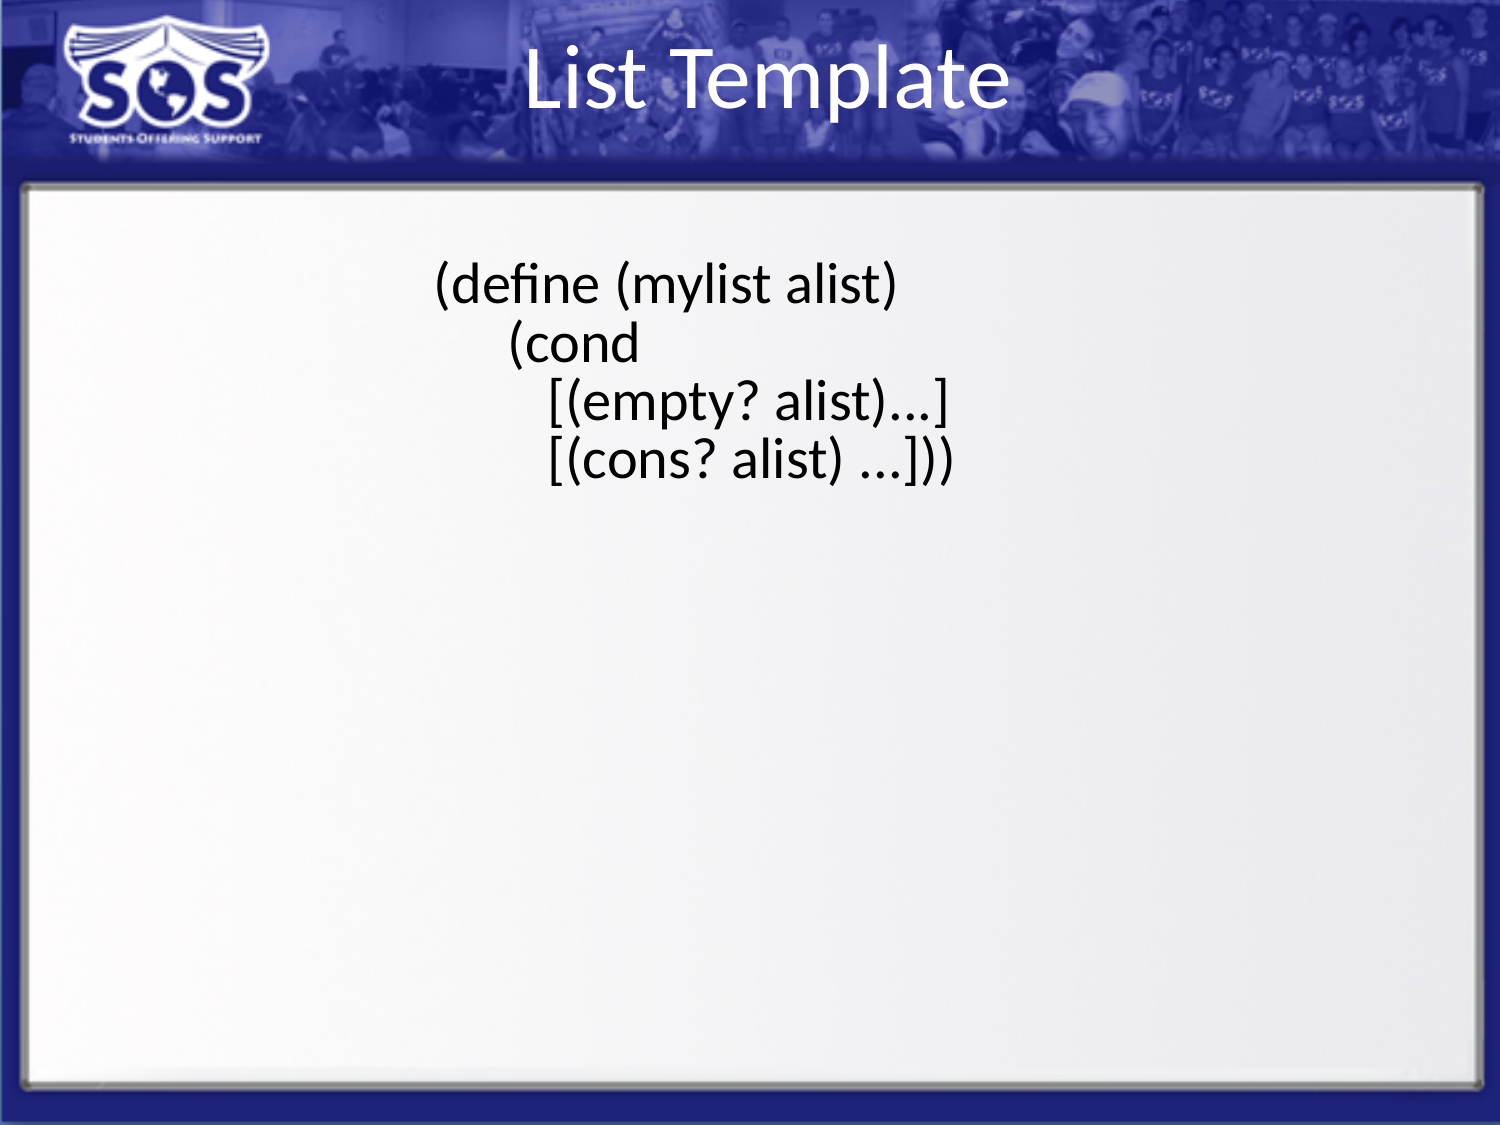

List Template
(define (mylist alist)
	(cond
	 [(empty? alist)...]
	 [(cons? alist) ...]))